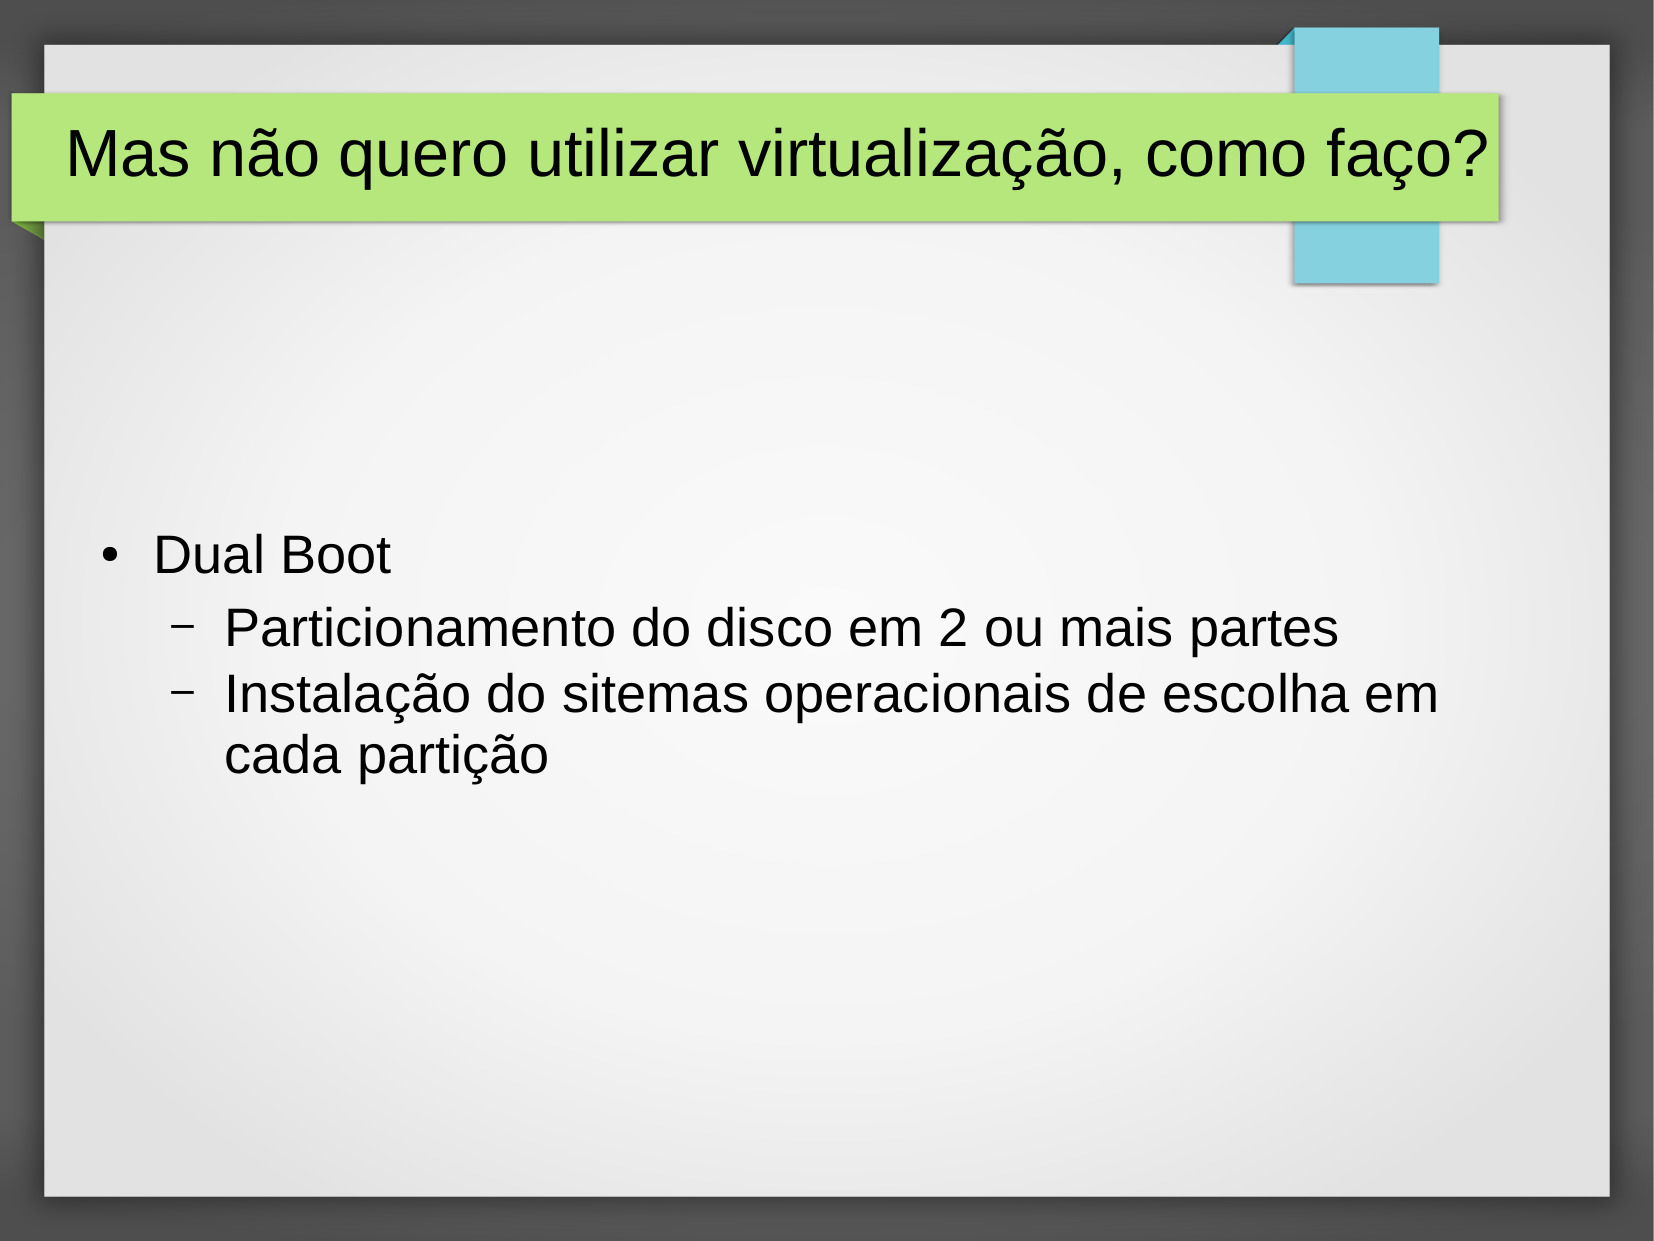

# Mas não quero utilizar virtualização, como faço?
Dual Boot
Particionamento do disco em 2 ou mais partes
Instalação do sitemas operacionais de escolha em cada partição